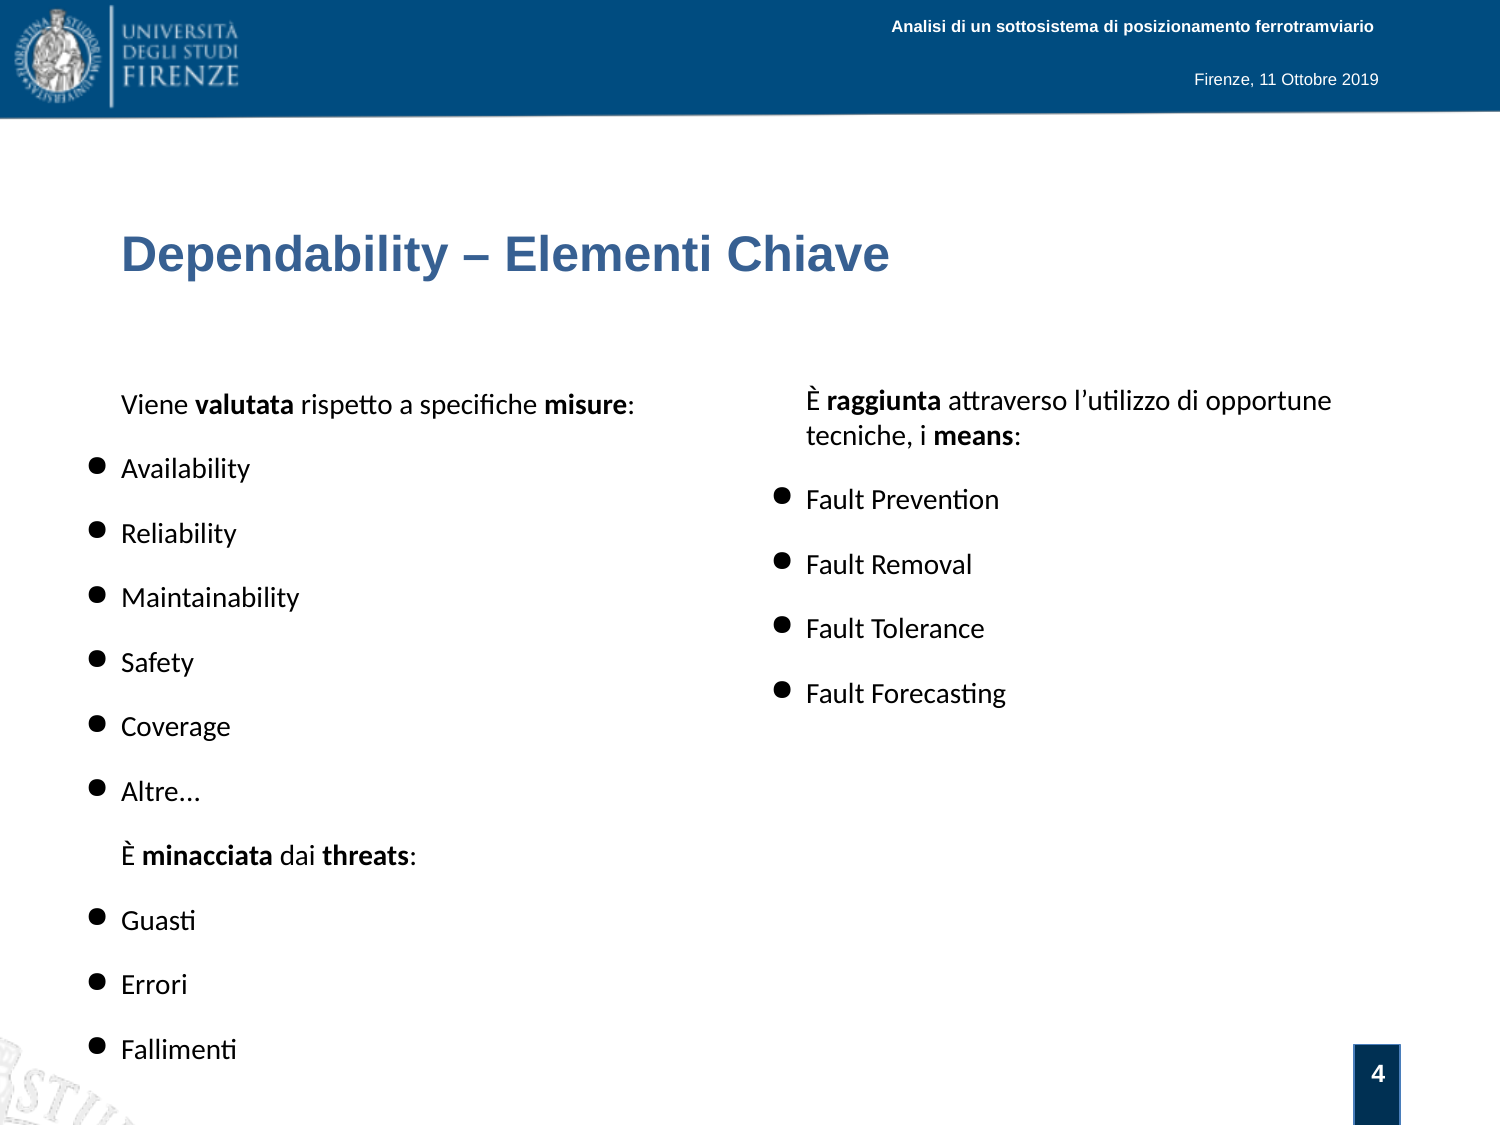

Analisi di un sottosistema di posizionamento ferrotramviario
Firenze, 11 Ottobre 2019
Dependability – Elementi Chiave
È raggiunta attraverso l’utilizzo di opportune tecniche, i means:
Fault Prevention
Fault Removal
Fault Tolerance
Fault Forecasting
Viene valutata rispetto a specifiche misure:
Availability
Reliability
Maintainability
Safety
Coverage
Altre...
È minacciata dai threats:
Guasti
Errori
Fallimenti